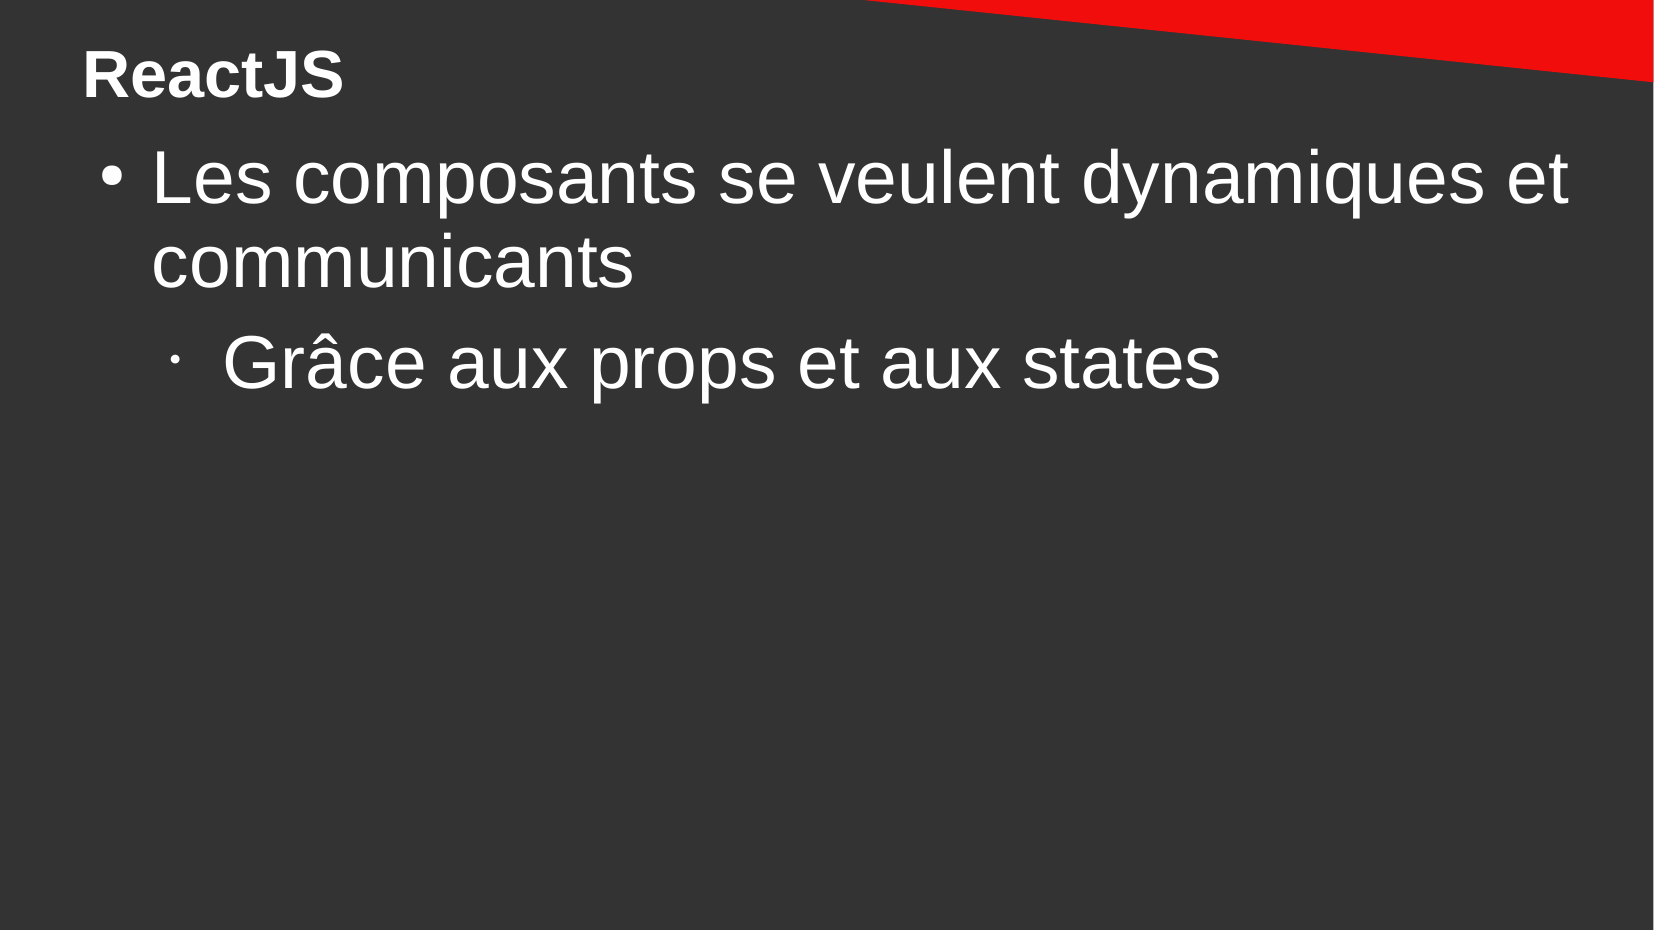

# ReactJS
Les composants se veulent dynamiques et communicants
Grâce aux props et aux states